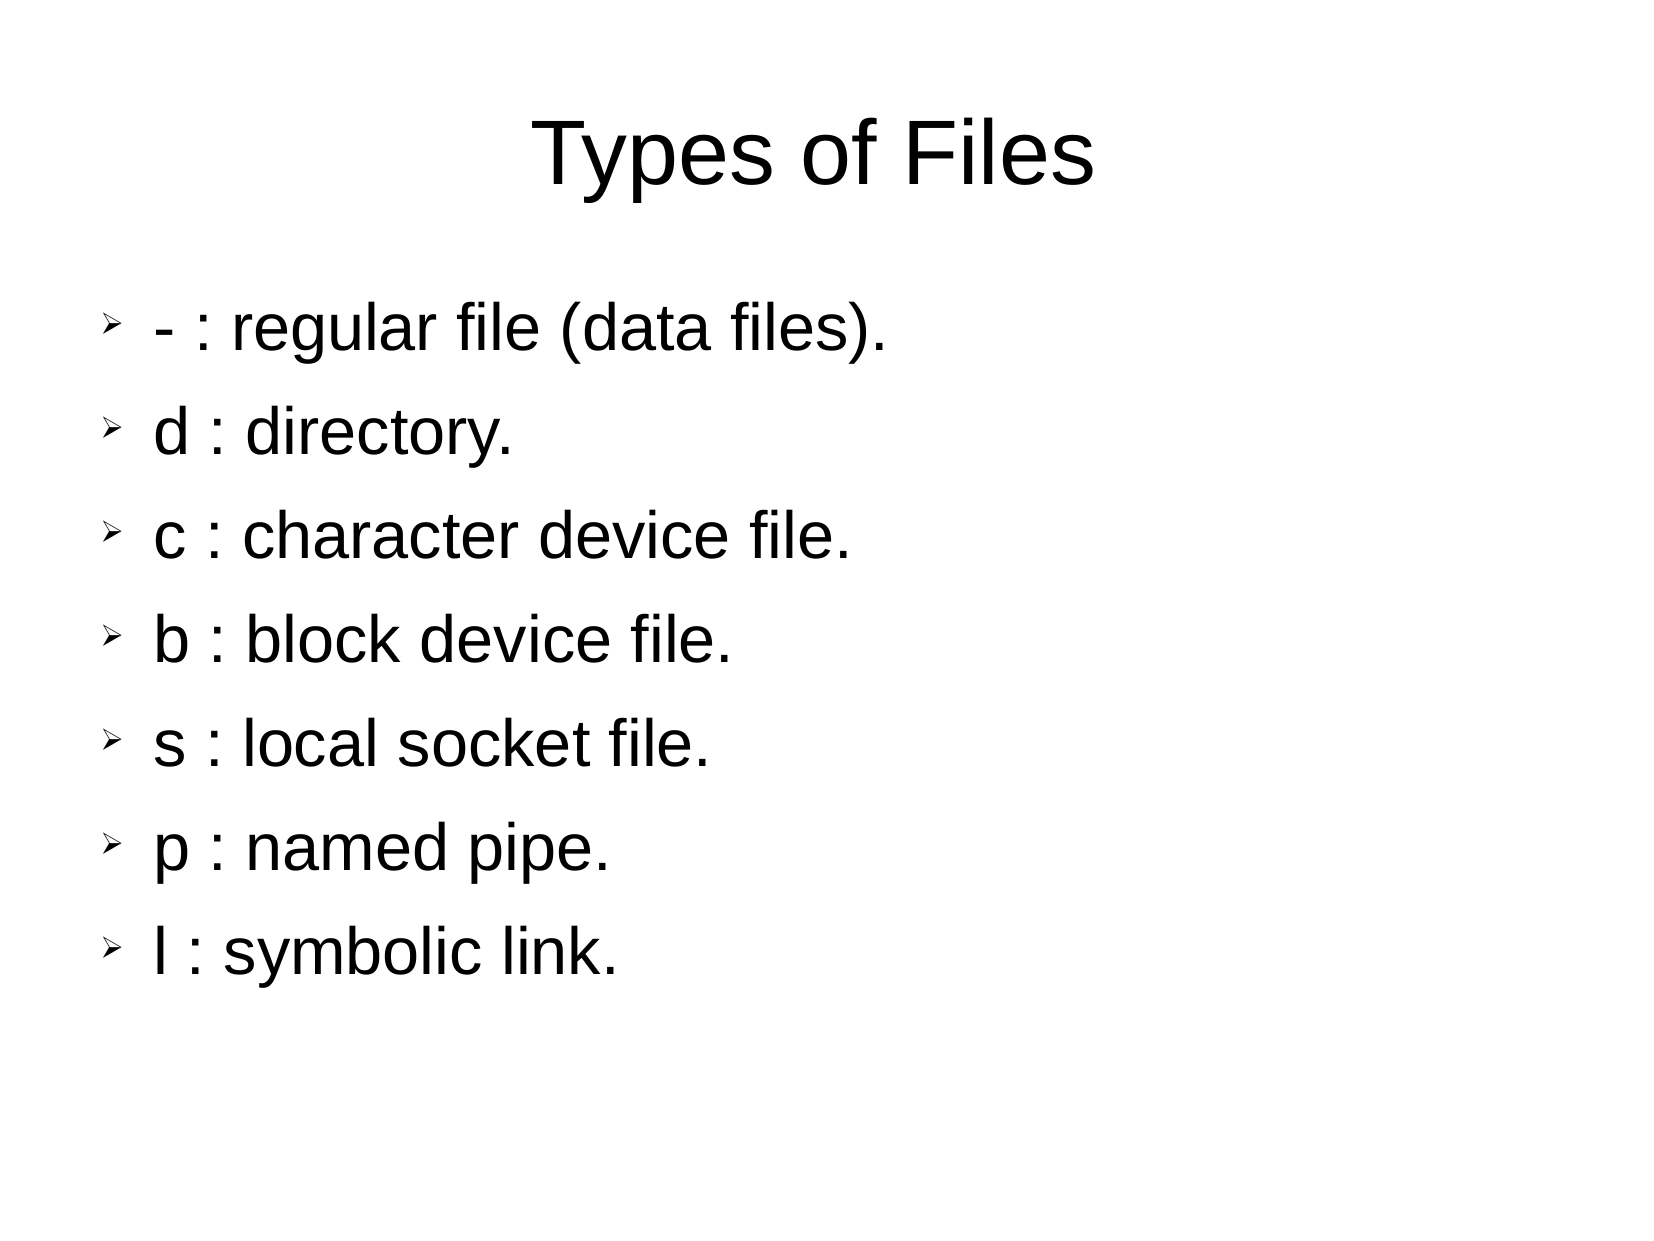

# Types of Files
- : regular file (data files).
d : directory.
c : character device file.
b : block device file.
s : local socket file.
p : named pipe.
l : symbolic link.